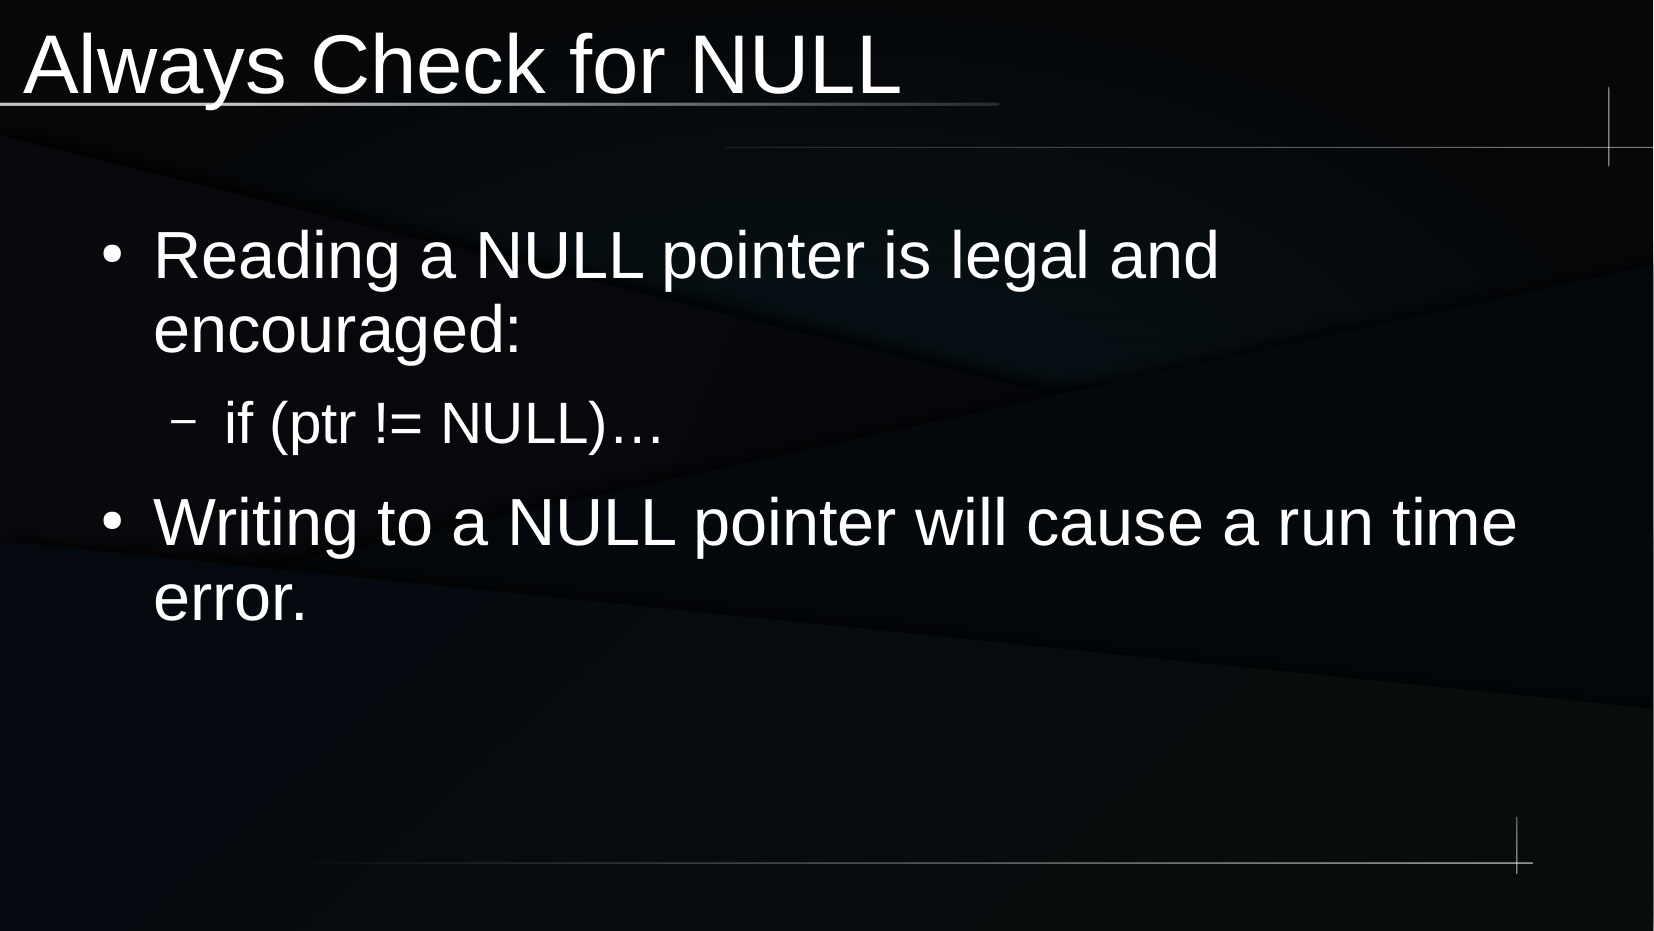

# Always Check for NULL
Reading a NULL pointer is legal and encouraged:
if (ptr != NULL)…
Writing to a NULL pointer will cause a run time error.